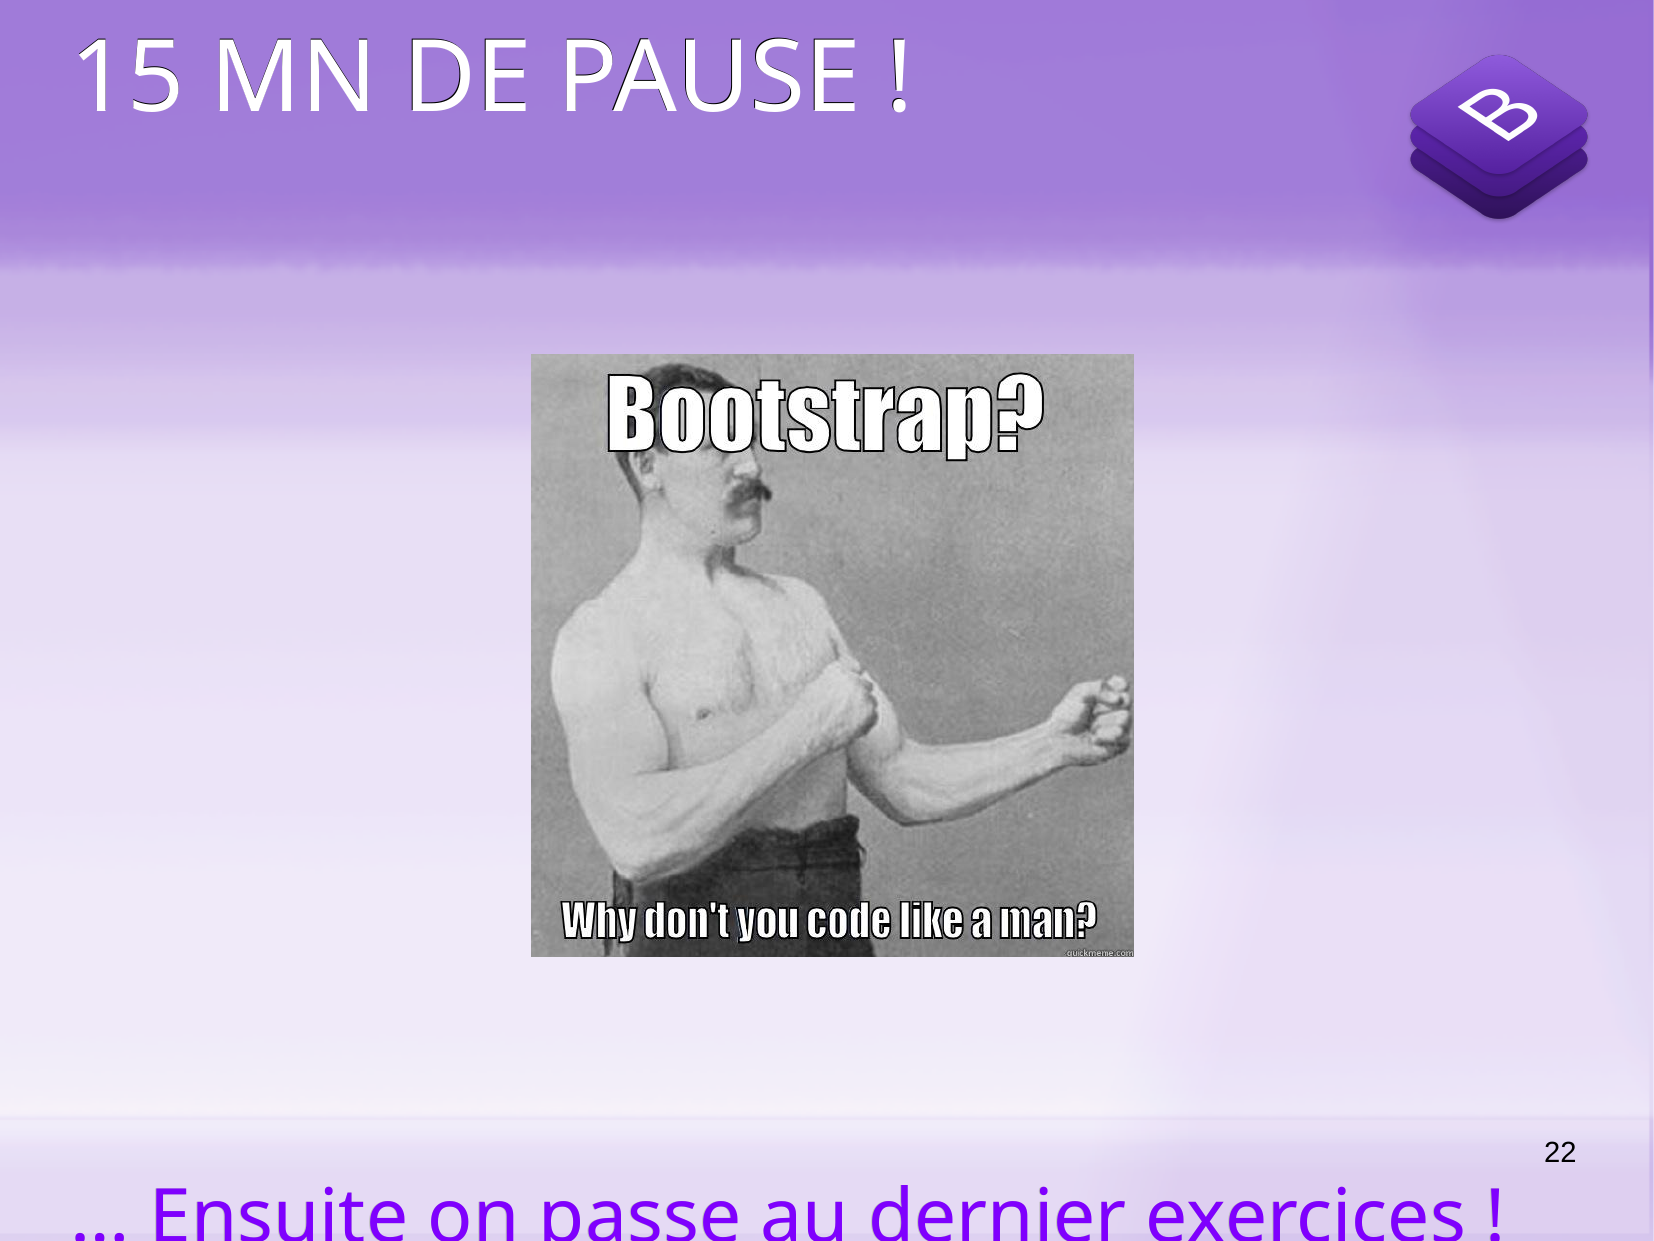

# 15 MN DE PAUSE ! … Ensuite on passe au dernier exercices !
22